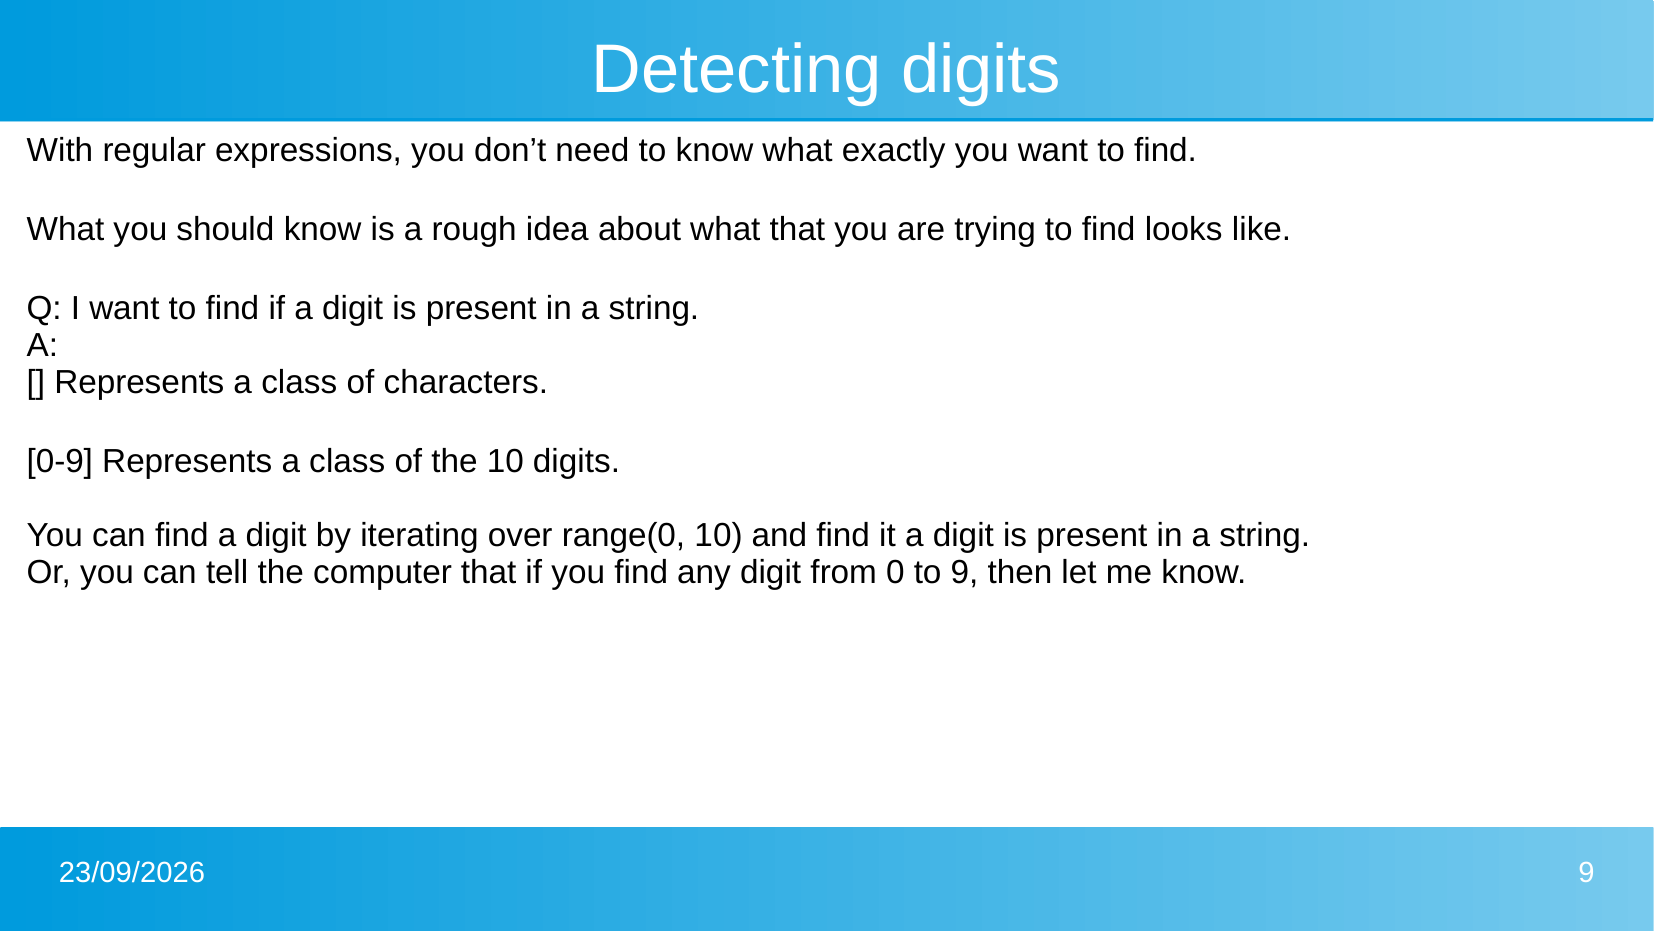

# Detecting digits
With regular expressions, you don’t need to know what exactly you want to find.
What you should know is a rough idea about what that you are trying to find looks like.
Q: I want to find if a digit is present in a string.
A:
[] Represents a class of characters.
[0-9] Represents a class of the 10 digits.
You can find a digit by iterating over range(0, 10) and find it a digit is present in a string.
Or, you can tell the computer that if you find any digit from 0 to 9, then let me know.
9